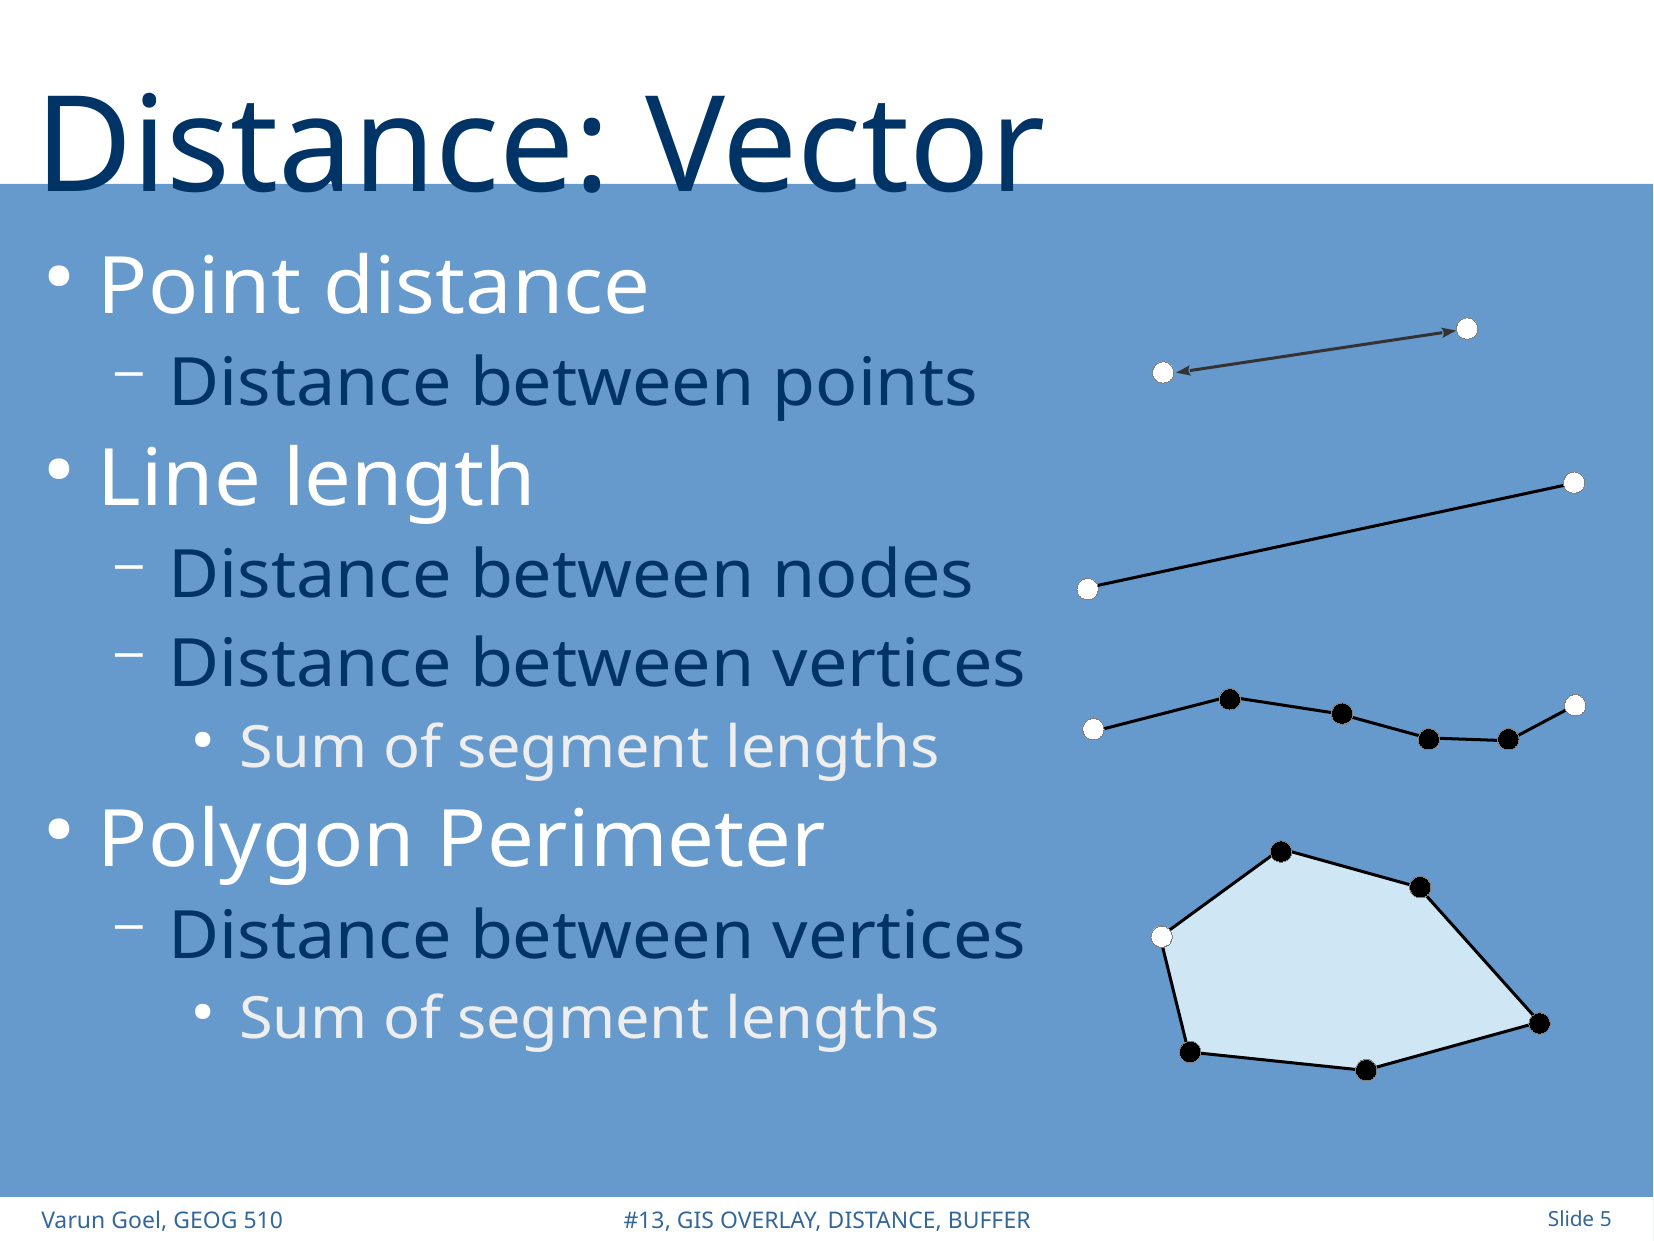

# Distance: Vector
Point distance
Distance between points
Line length
Distance between nodes
Distance between vertices
Sum of segment lengths
Polygon Perimeter
Distance between vertices
Sum of segment lengths
#13, GIS OVERLAY, DISTANCE, BUFFER
5